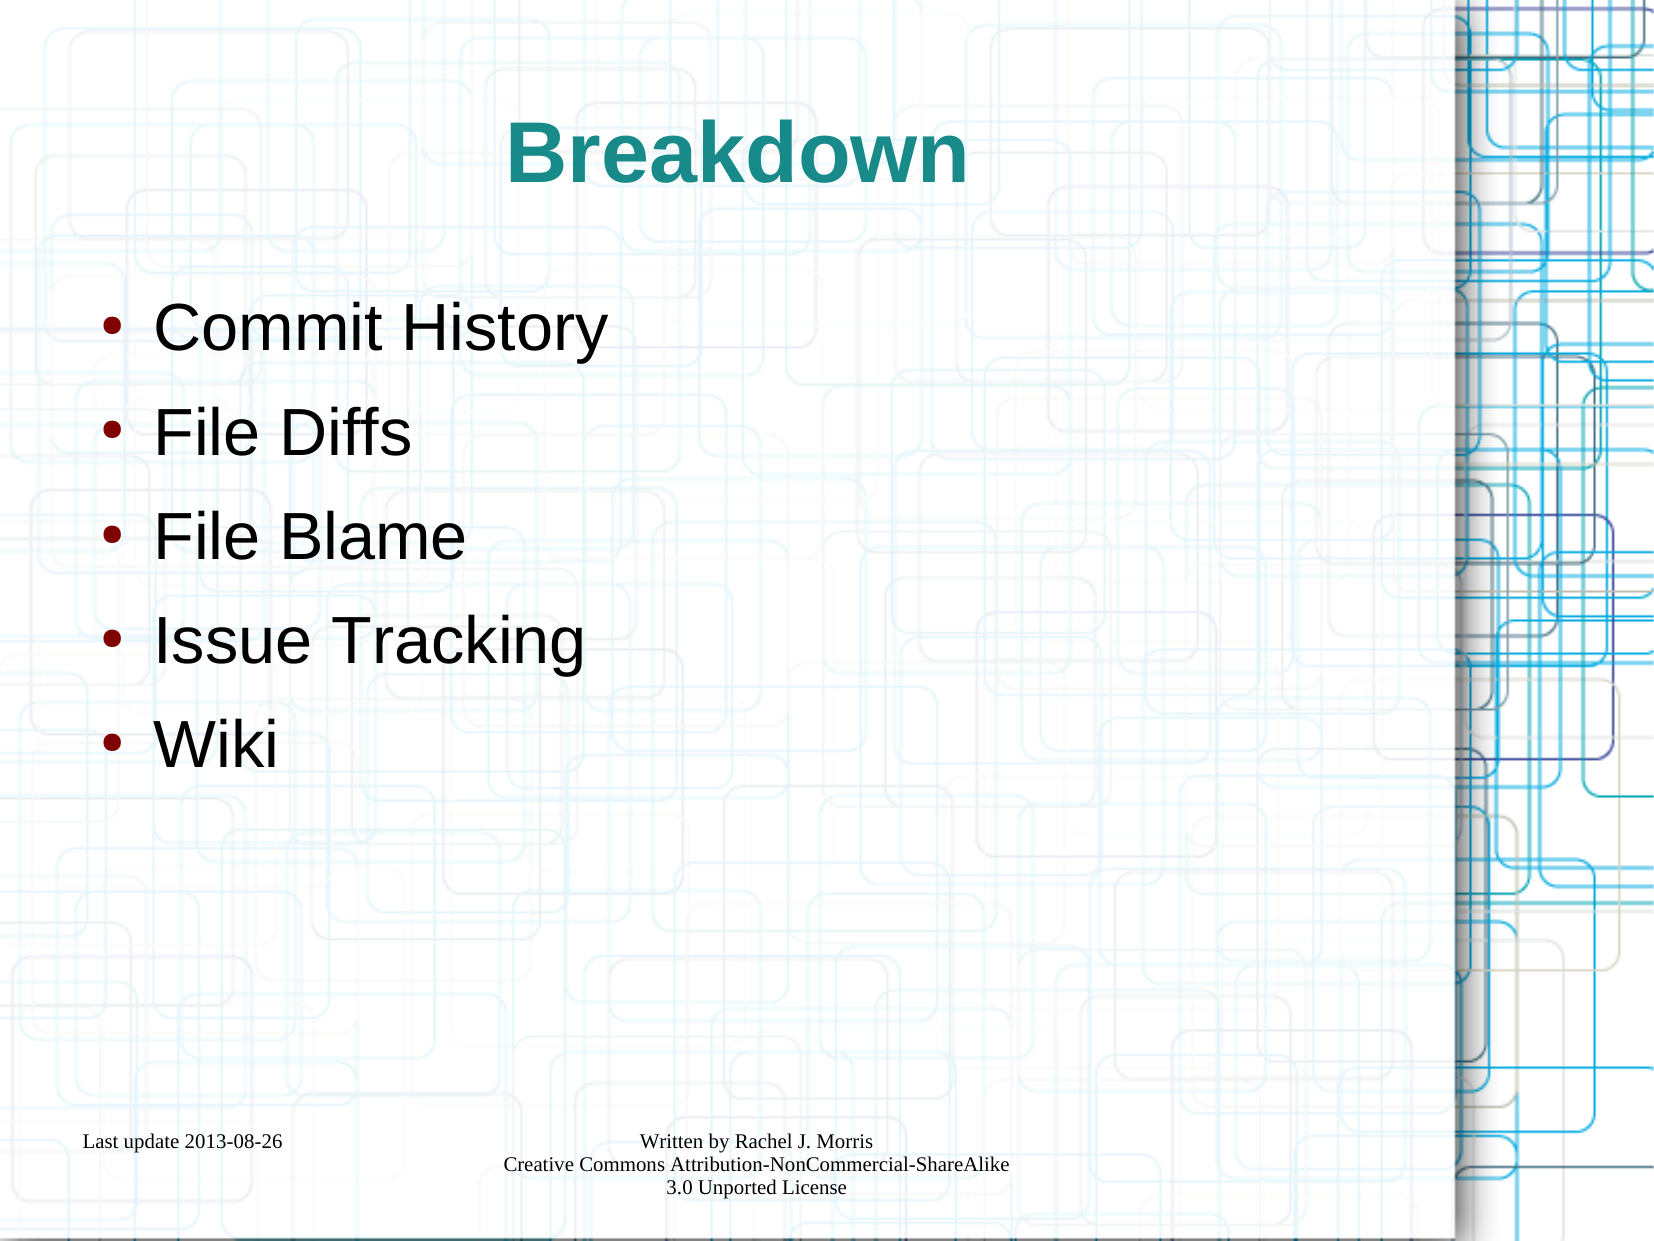

# Breakdown
Commit History
File Diffs
File Blame
Issue Tracking
Wiki